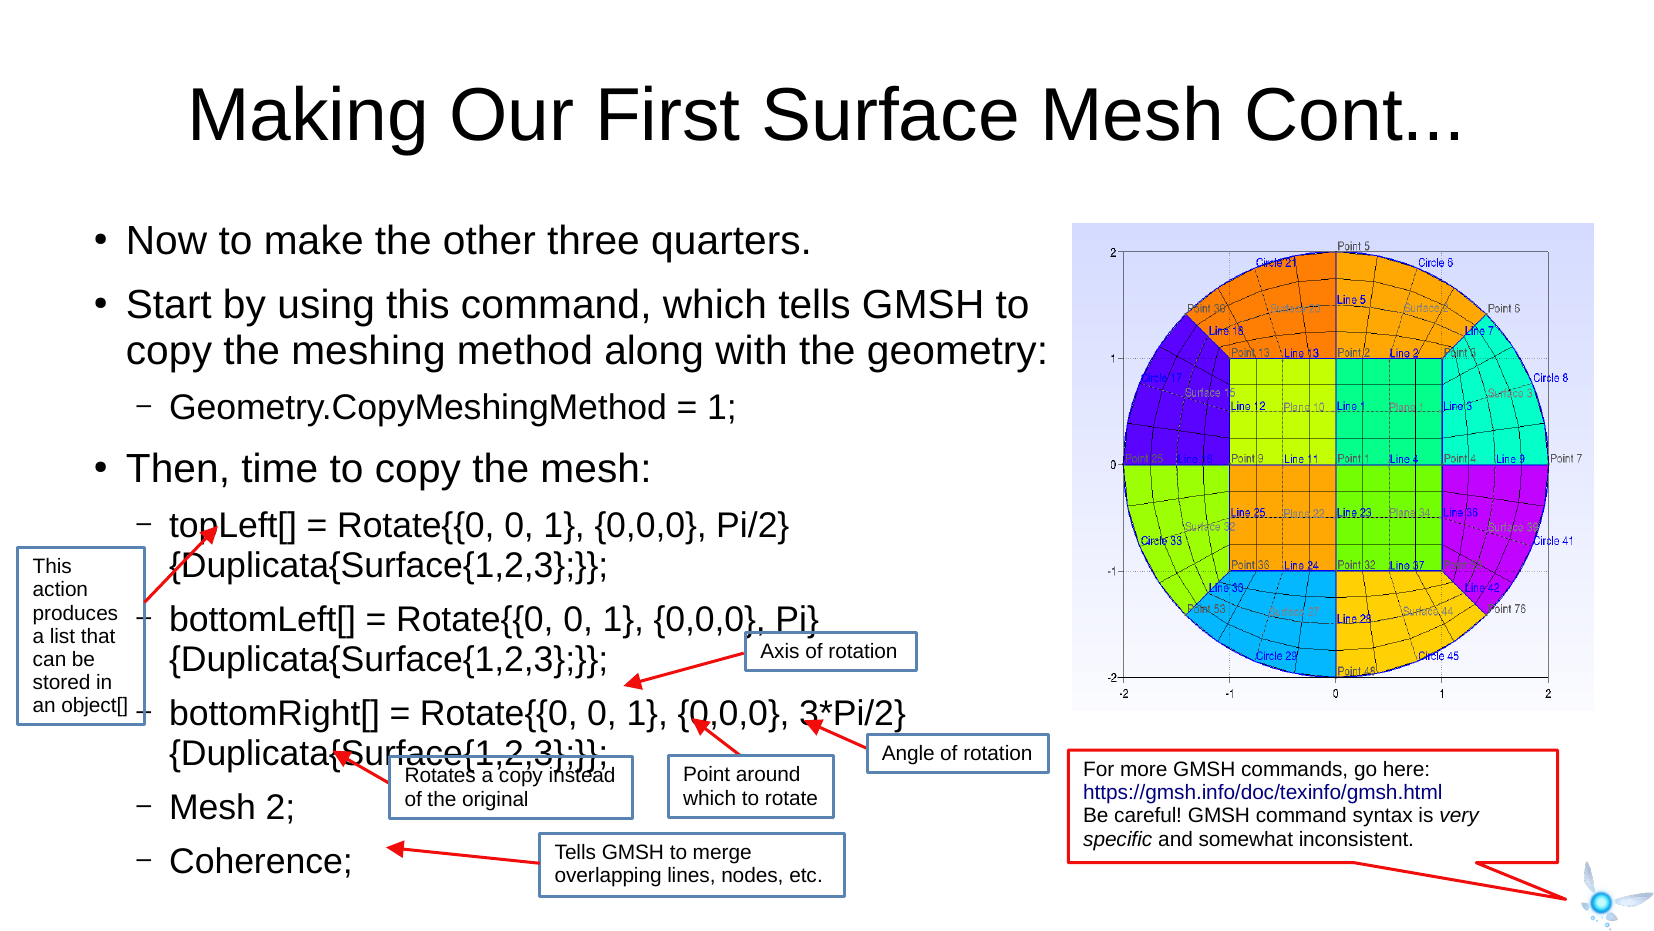

# Making Our First Surface Mesh Cont...
Now to make the other three quarters.
Start by using this command, which tells GMSH to copy the meshing method along with the geometry:
Geometry.CopyMeshingMethod = 1;
Then, time to copy the mesh:
topLeft[] = Rotate{{0, 0, 1}, {0,0,0}, Pi/2} {Duplicata{Surface{1,2,3};}};
bottomLeft[] = Rotate{{0, 0, 1}, {0,0,0}, Pi} {Duplicata{Surface{1,2,3};}};
bottomRight[] = Rotate{{0, 0, 1}, {0,0,0}, 3*Pi/2} {Duplicata{Surface{1,2,3};}};
Mesh 2;
Coherence;
This action produces a list that can be stored in an object[]
Axis of rotation
Angle of rotation
For more GMSH commands, go here:
https://gmsh.info/doc/texinfo/gmsh.html
Be careful! GMSH command syntax is very specific and somewhat inconsistent.
Point around which to rotate
Rotates a copy instead of the original
Tells GMSH to merge overlapping lines, nodes, etc.